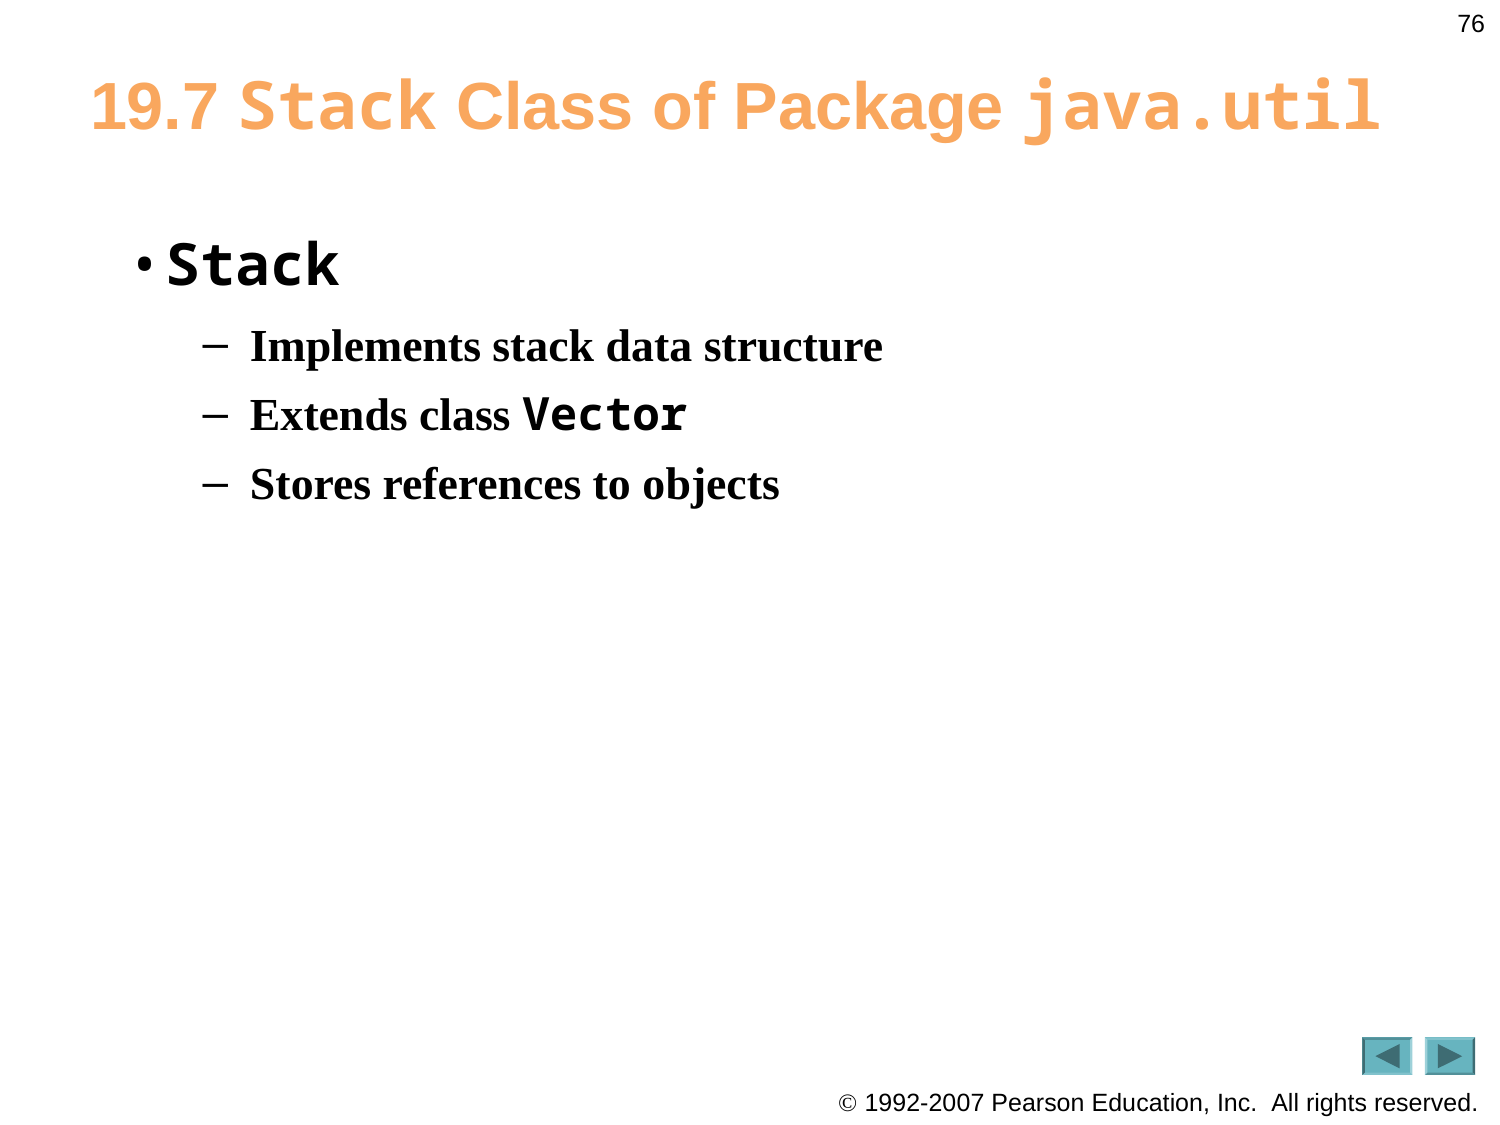

# 19.7 Stack Class of Package java.util
Stack
Implements stack data structure
Extends class Vector
Stores references to objects